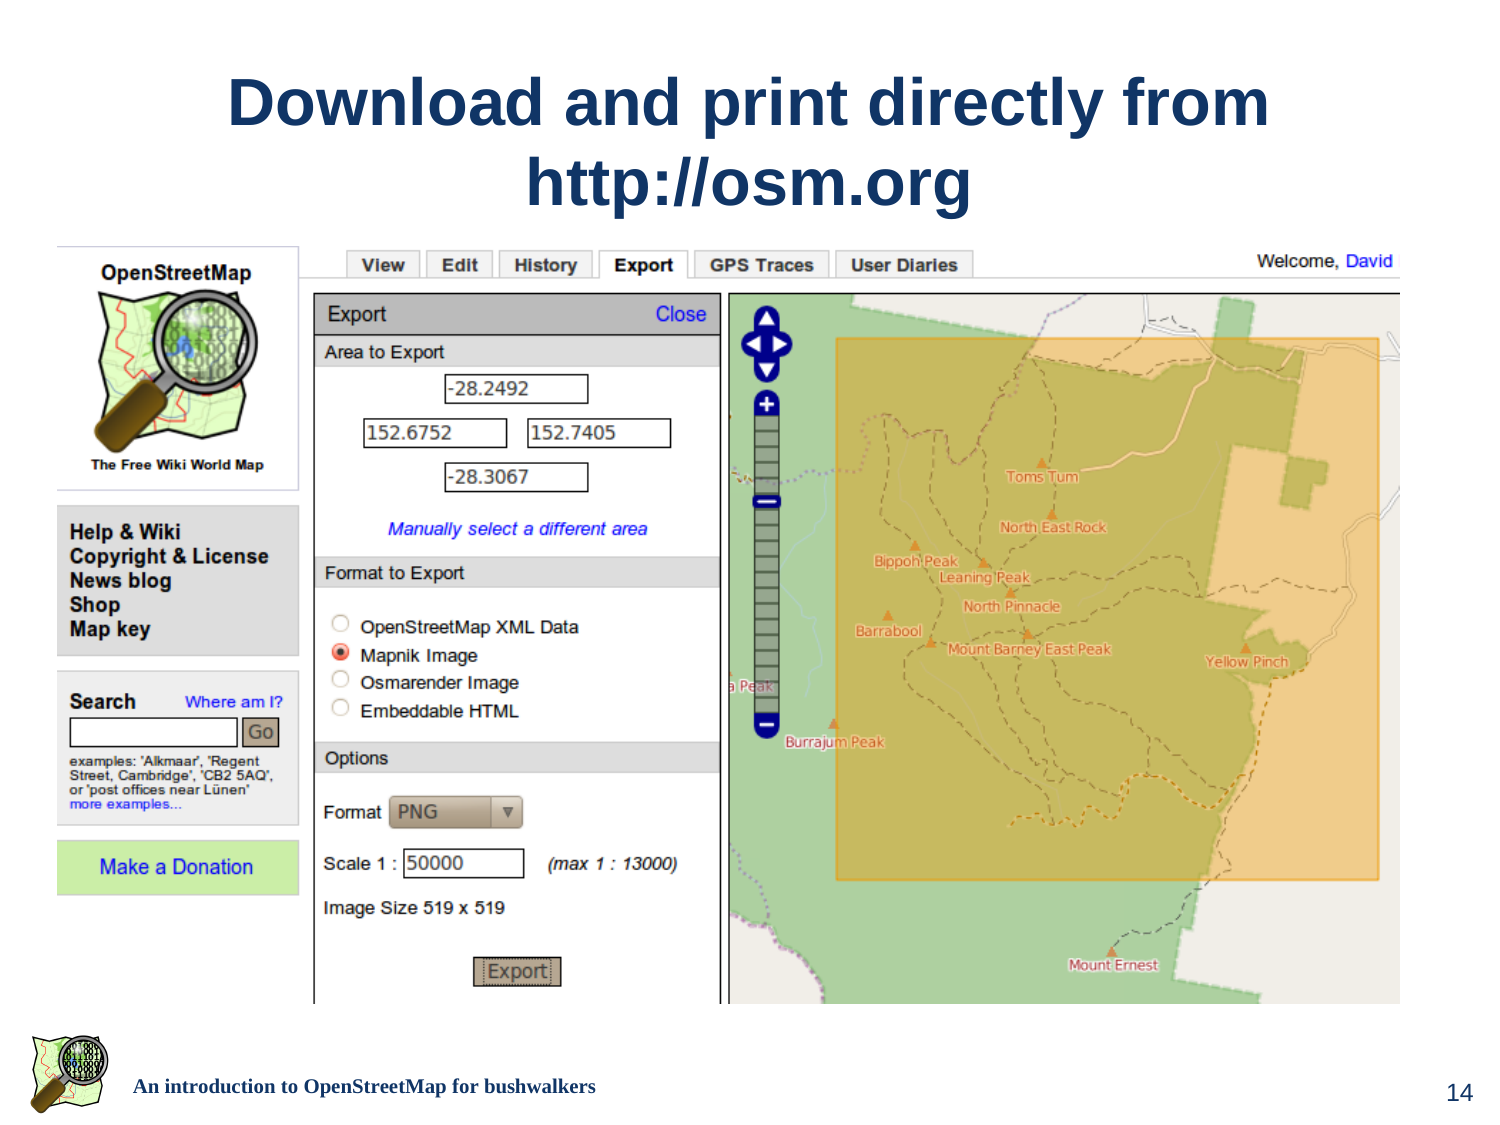

# Download and print directly from http://osm.org